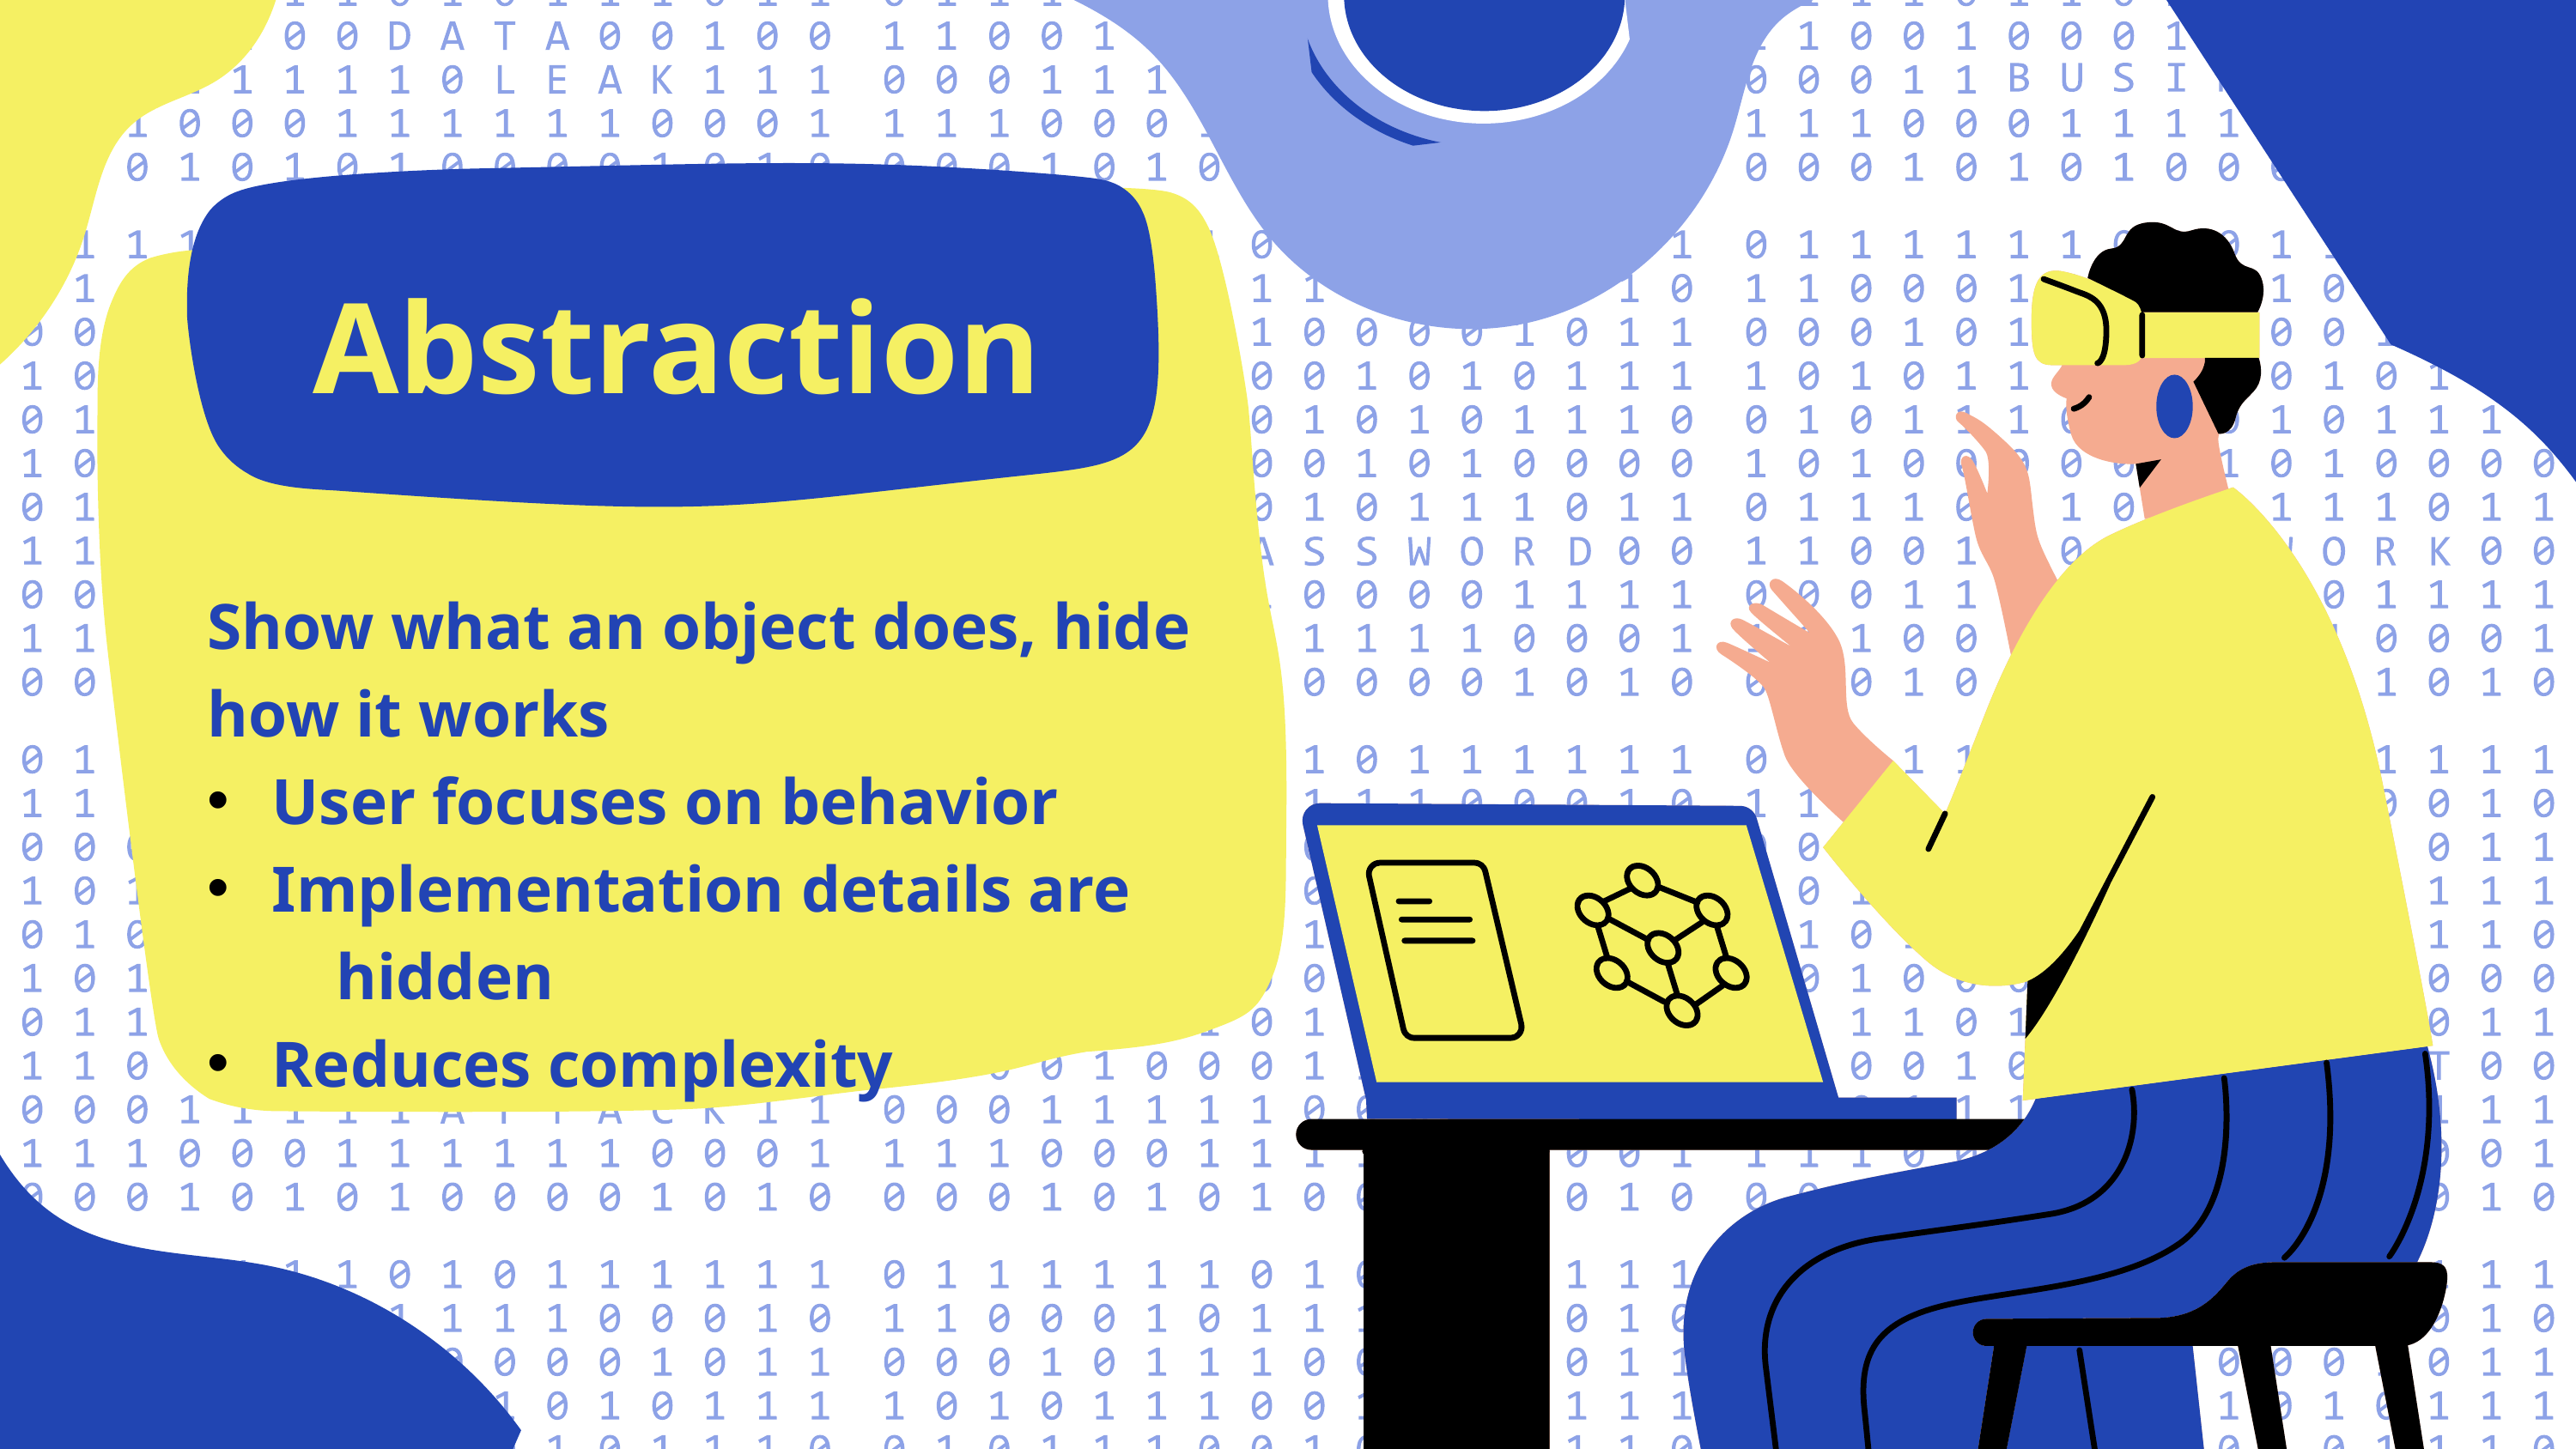

Abstraction
Show what an object does, hide how it works
User focuses on behavior
Implementation details are hidden
Reduces complexity